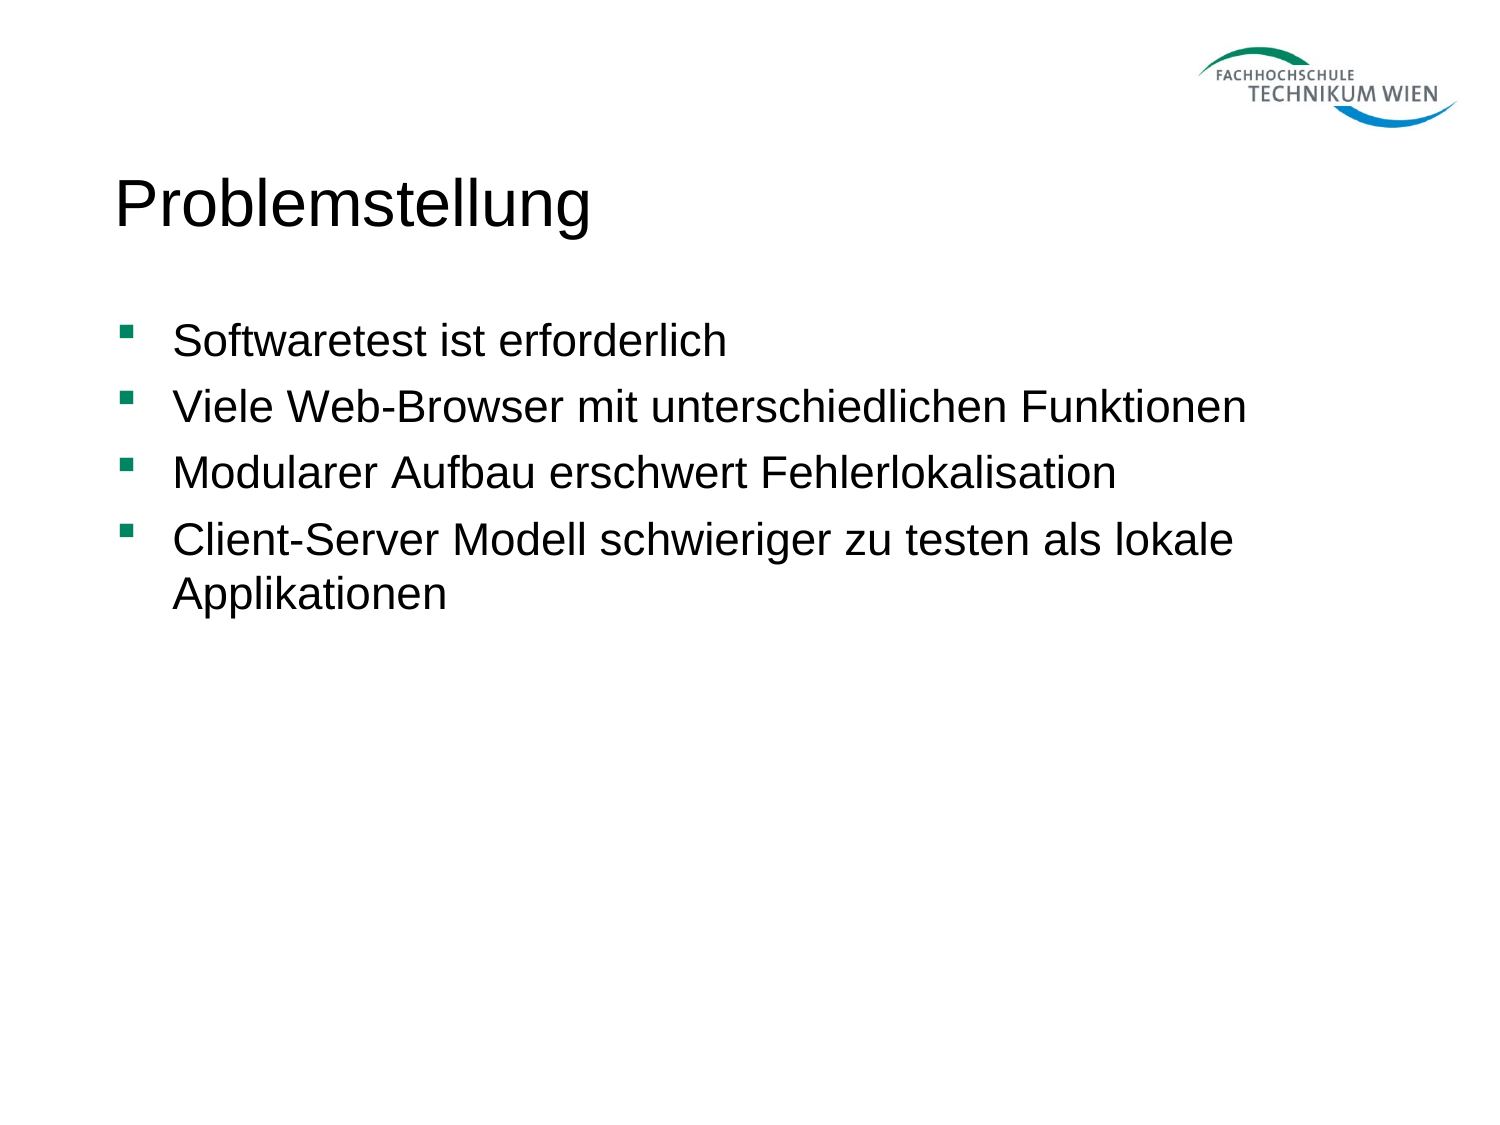

# Problemstellung
Softwaretest ist erforderlich
Viele Web-Browser mit unterschiedlichen Funktionen
Modularer Aufbau erschwert Fehlerlokalisation
Client-Server Modell schwieriger zu testen als lokale Applikationen